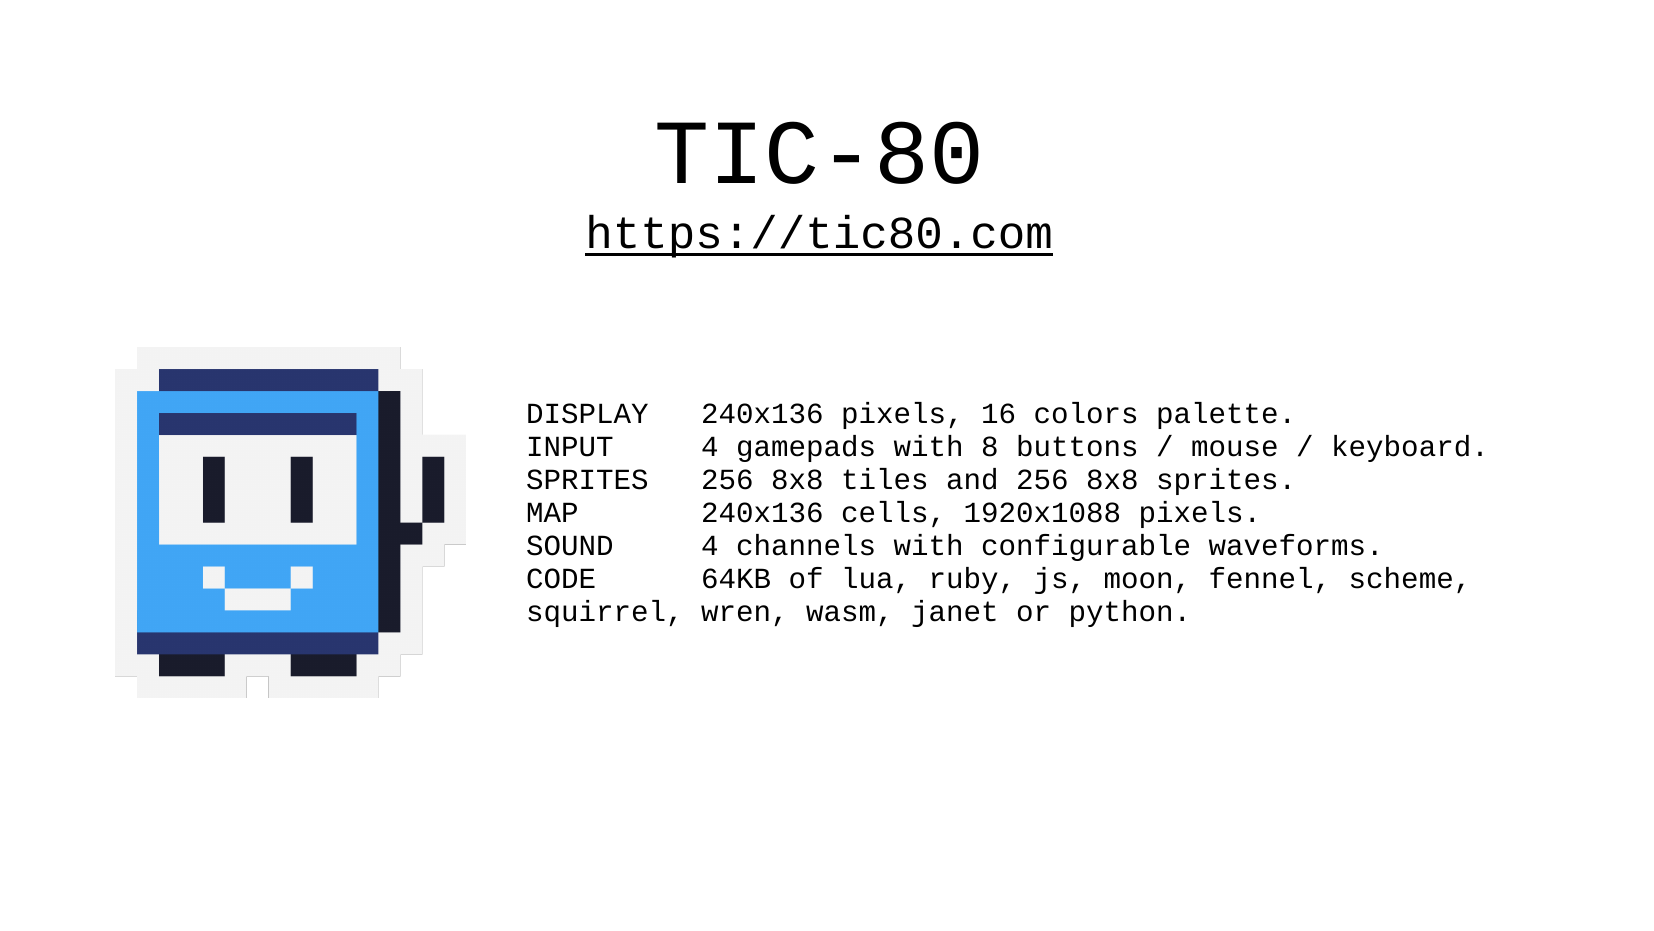

# TIC-80 https://tic80.com
DISPLAY 240x136 pixels, 16 colors palette.
INPUT 4 gamepads with 8 buttons / mouse / keyboard.
SPRITES 256 8x8 tiles and 256 8x8 sprites.
MAP 240x136 cells, 1920x1088 pixels.
SOUND 4 channels with configurable waveforms.
CODE 64KB of lua, ruby, js, moon, fennel, scheme, squirrel, wren, wasm, janet or python.